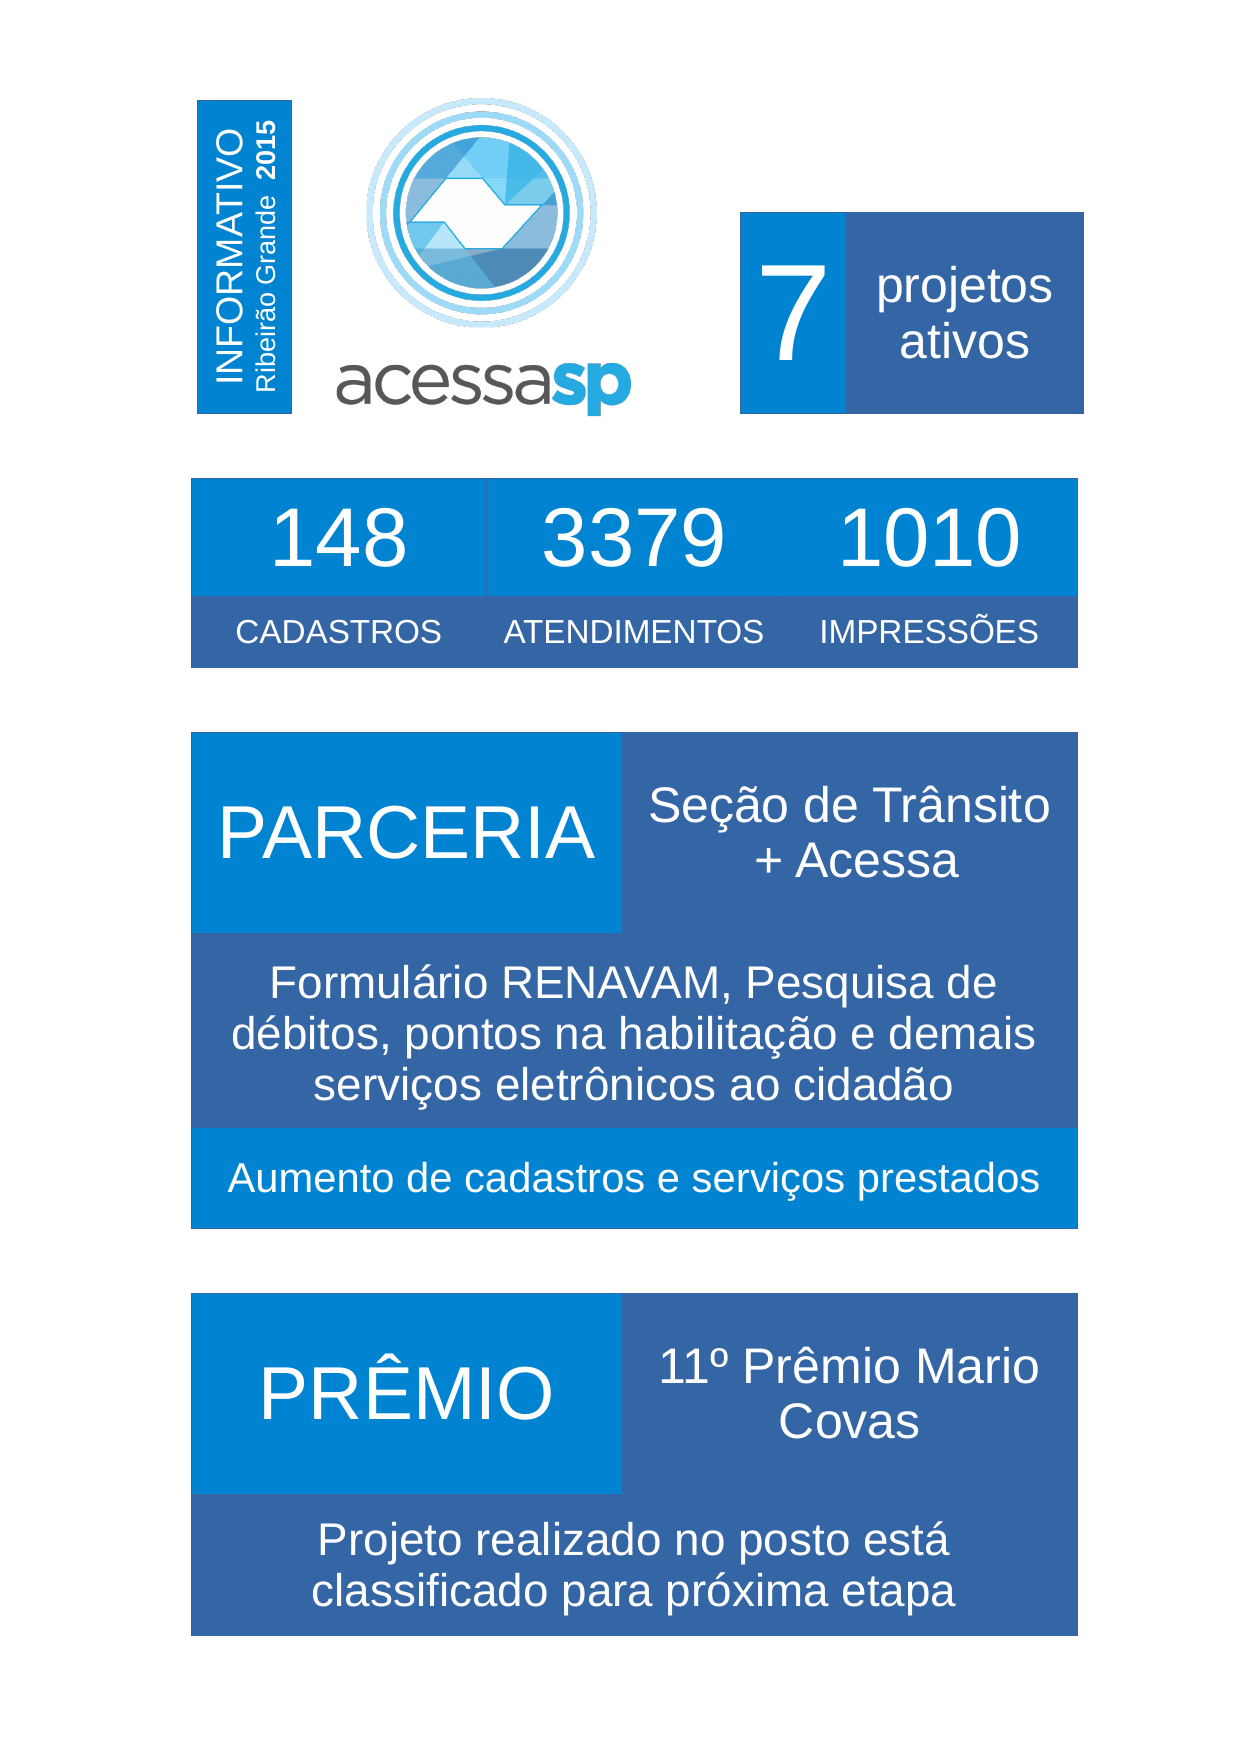

INFORMATIVO
Ribeirão Grande 2015
7
projetos ativos
148
3379
1010
CADASTROS
ATENDIMENTOS
IMPRESSÕES
PARCERIA
Seção de Trânsito
 + Acessa
Formulário RENAVAM, Pesquisa de débitos, pontos na habilitação e demais serviços eletrônicos ao cidadão
Aumento de cadastros e serviços prestados
PRÊMIO
11º Prêmio Mario Covas
Projeto realizado no posto está classificado para próxima etapa